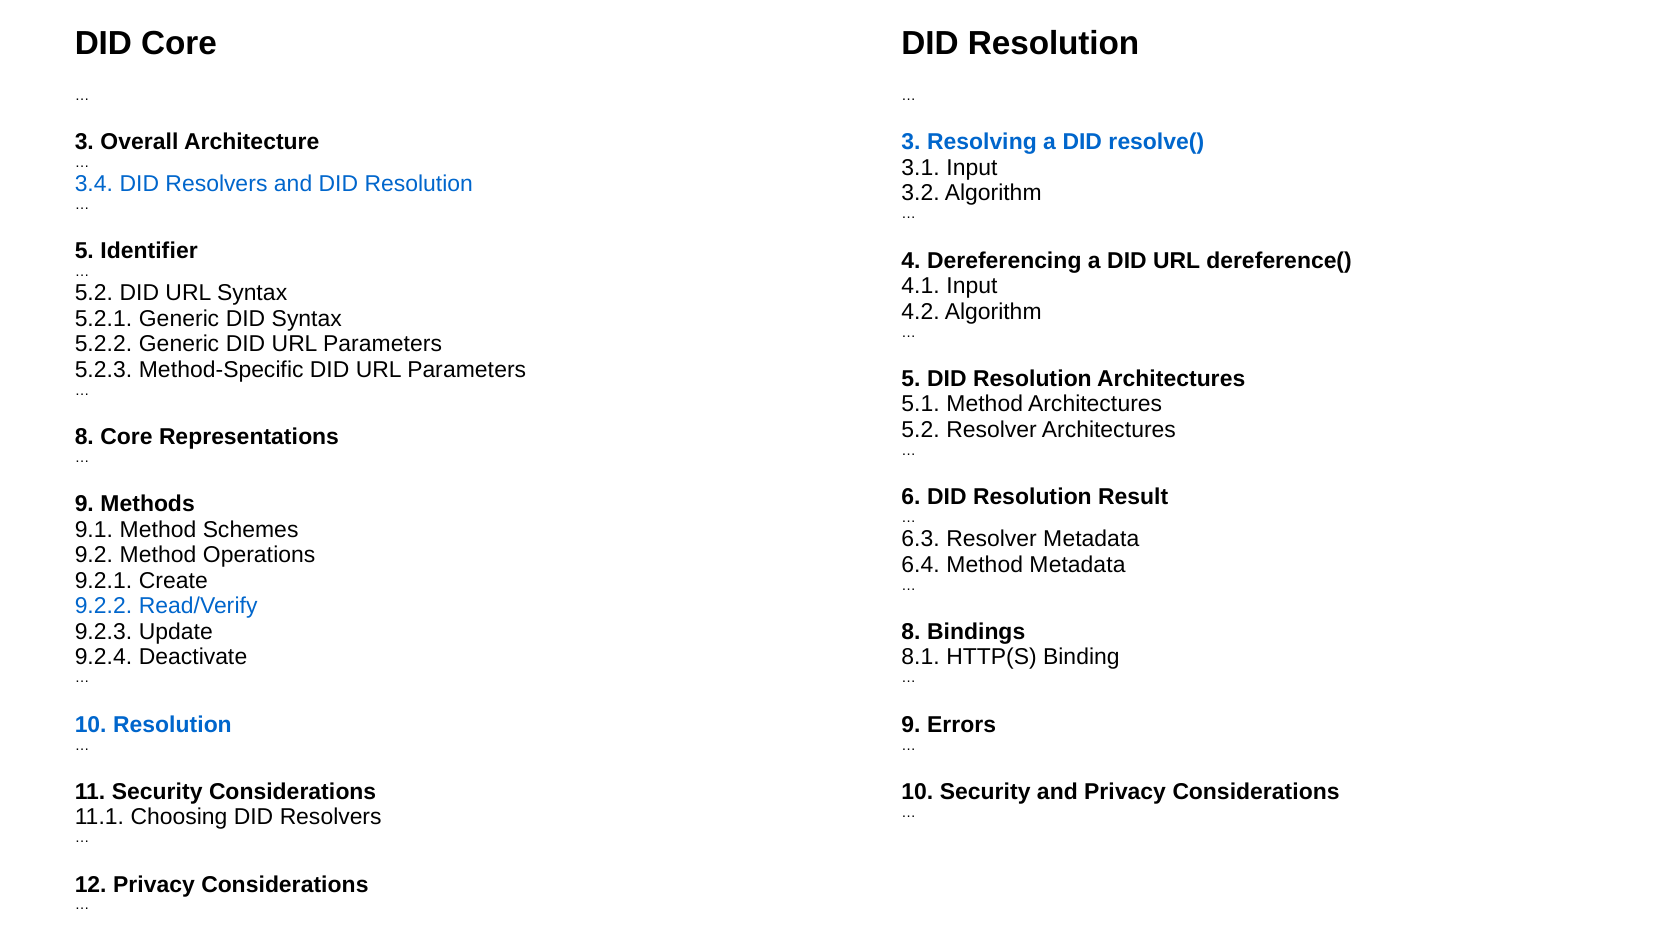

DID Core
…
3. Overall Architecture
…
3.4. DID Resolvers and DID Resolution
…
5. Identifier
…
5.2. DID URL Syntax
5.2.1. Generic DID Syntax
5.2.2. Generic DID URL Parameters
5.2.3. Method-Specific DID URL Parameters
…
8. Core Representations
…
9. Methods
9.1. Method Schemes
9.2. Method Operations
9.2.1. Create
9.2.2. Read/Verify
9.2.3. Update
9.2.4. Deactivate
…
10. Resolution
…
11. Security Considerations
11.1. Choosing DID Resolvers
…
12. Privacy Considerations
…
DID Resolution
…
3. Resolving a DID resolve()
3.1. Input
3.2. Algorithm
…
4. Dereferencing a DID URL dereference()
4.1. Input
4.2. Algorithm
…
5. DID Resolution Architectures
5.1. Method Architectures
5.2. Resolver Architectures
…
6. DID Resolution Result
…
6.3. Resolver Metadata
6.4. Method Metadata
…
8. Bindings
8.1. HTTP(S) Binding
…
9. Errors
…
10. Security and Privacy Considerations
…